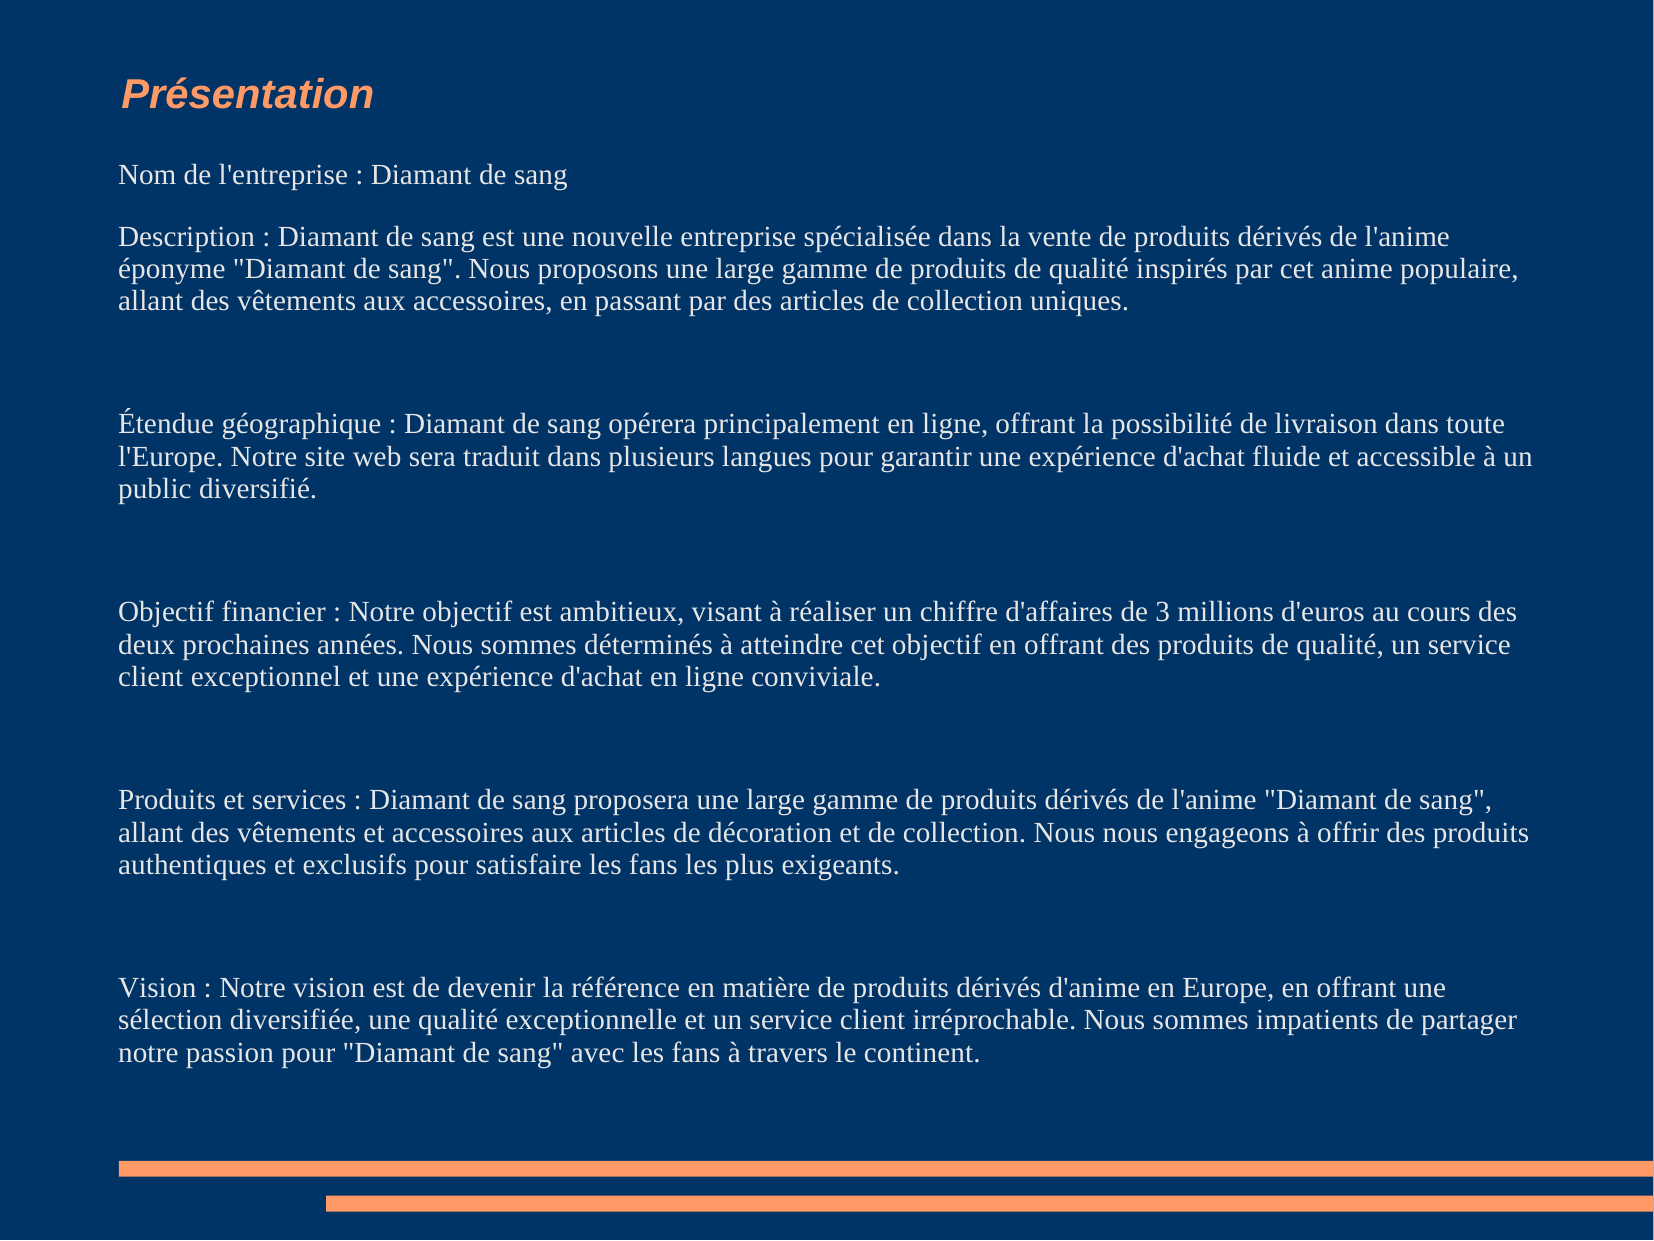

# Présentation
Nom de l'entreprise : Diamant de sang
Description : Diamant de sang est une nouvelle entreprise spécialisée dans la vente de produits dérivés de l'anime éponyme "Diamant de sang". Nous proposons une large gamme de produits de qualité inspirés par cet anime populaire, allant des vêtements aux accessoires, en passant par des articles de collection uniques.
Étendue géographique : Diamant de sang opérera principalement en ligne, offrant la possibilité de livraison dans toute l'Europe. Notre site web sera traduit dans plusieurs langues pour garantir une expérience d'achat fluide et accessible à un public diversifié.
Objectif financier : Notre objectif est ambitieux, visant à réaliser un chiffre d'affaires de 3 millions d'euros au cours des deux prochaines années. Nous sommes déterminés à atteindre cet objectif en offrant des produits de qualité, un service client exceptionnel et une expérience d'achat en ligne conviviale.
Produits et services : Diamant de sang proposera une large gamme de produits dérivés de l'anime "Diamant de sang", allant des vêtements et accessoires aux articles de décoration et de collection. Nous nous engageons à offrir des produits authentiques et exclusifs pour satisfaire les fans les plus exigeants.
Vision : Notre vision est de devenir la référence en matière de produits dérivés d'anime en Europe, en offrant une sélection diversifiée, une qualité exceptionnelle et un service client irréprochable. Nous sommes impatients de partager notre passion pour "Diamant de sang" avec les fans à travers le continent.